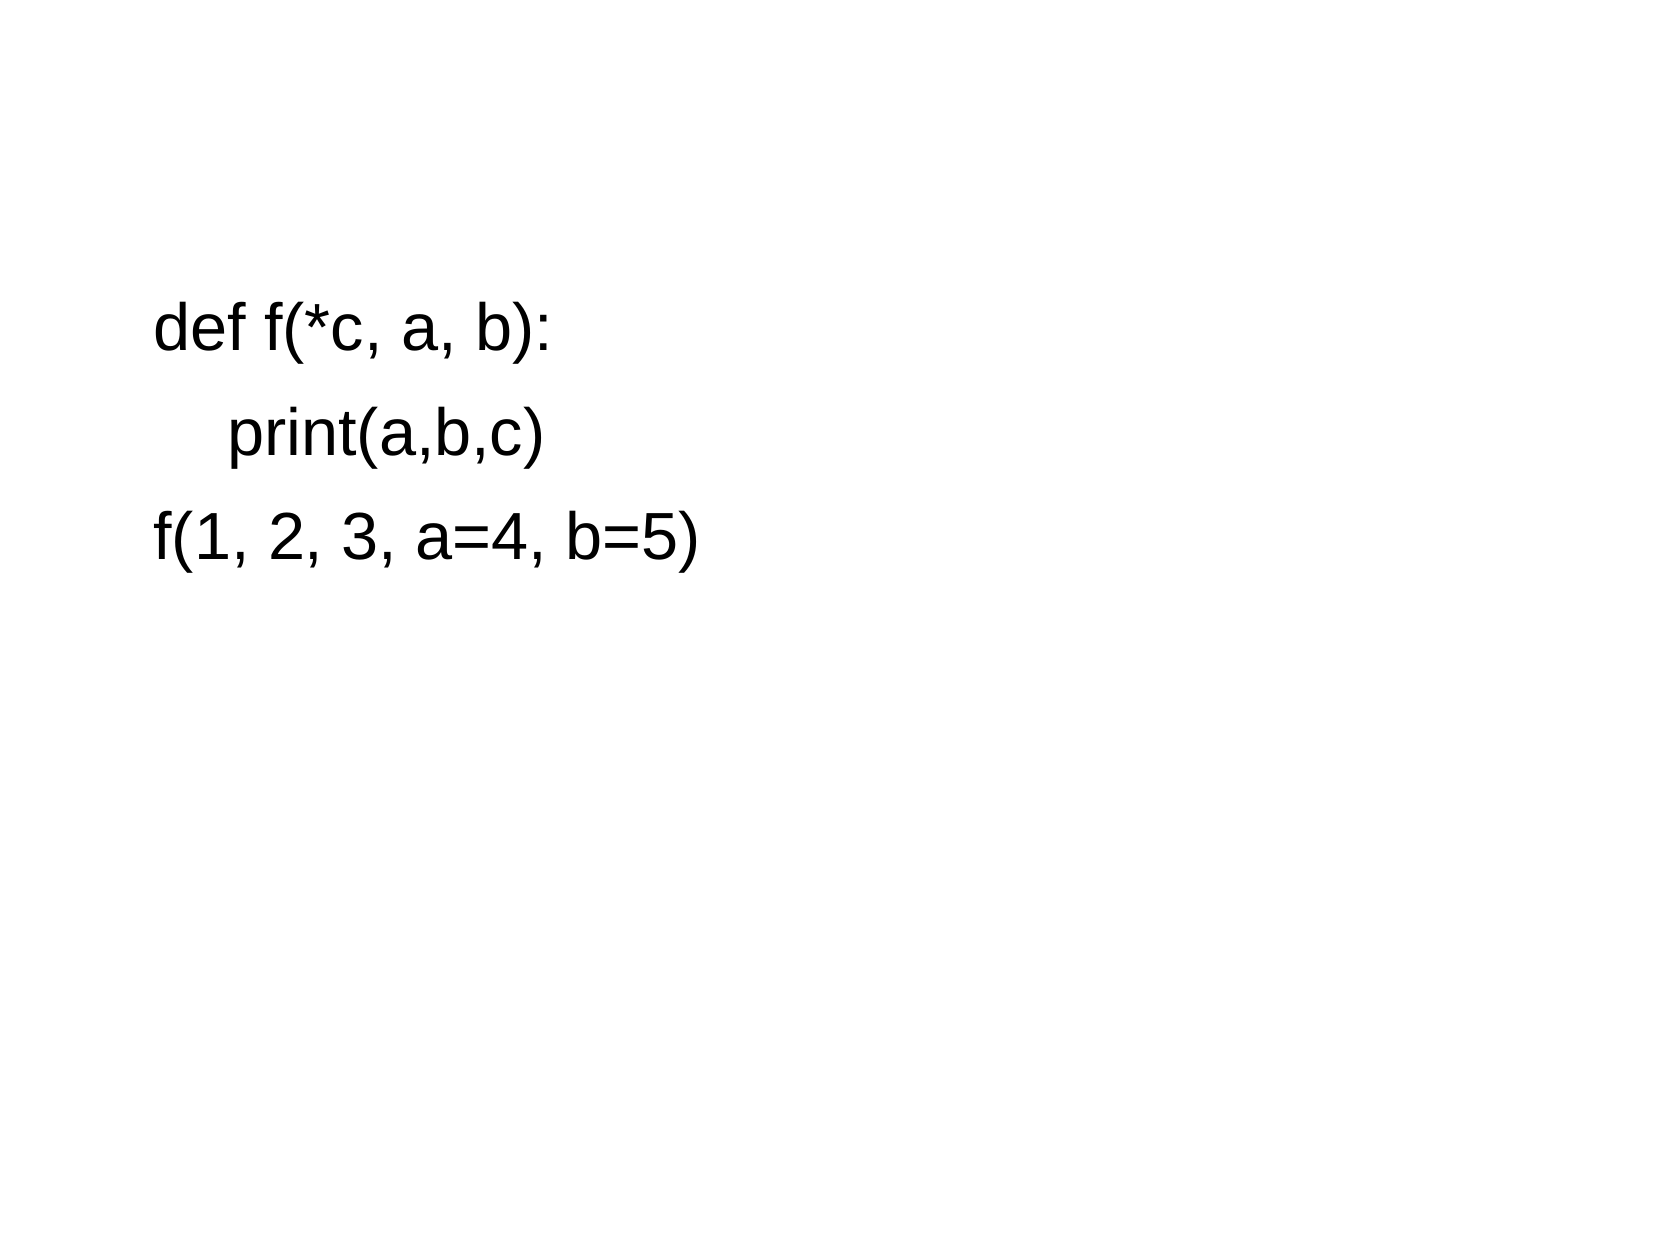

#
def f(*c, a, b):
 print(a,b,c)
f(1, 2, 3, a=4, b=5)